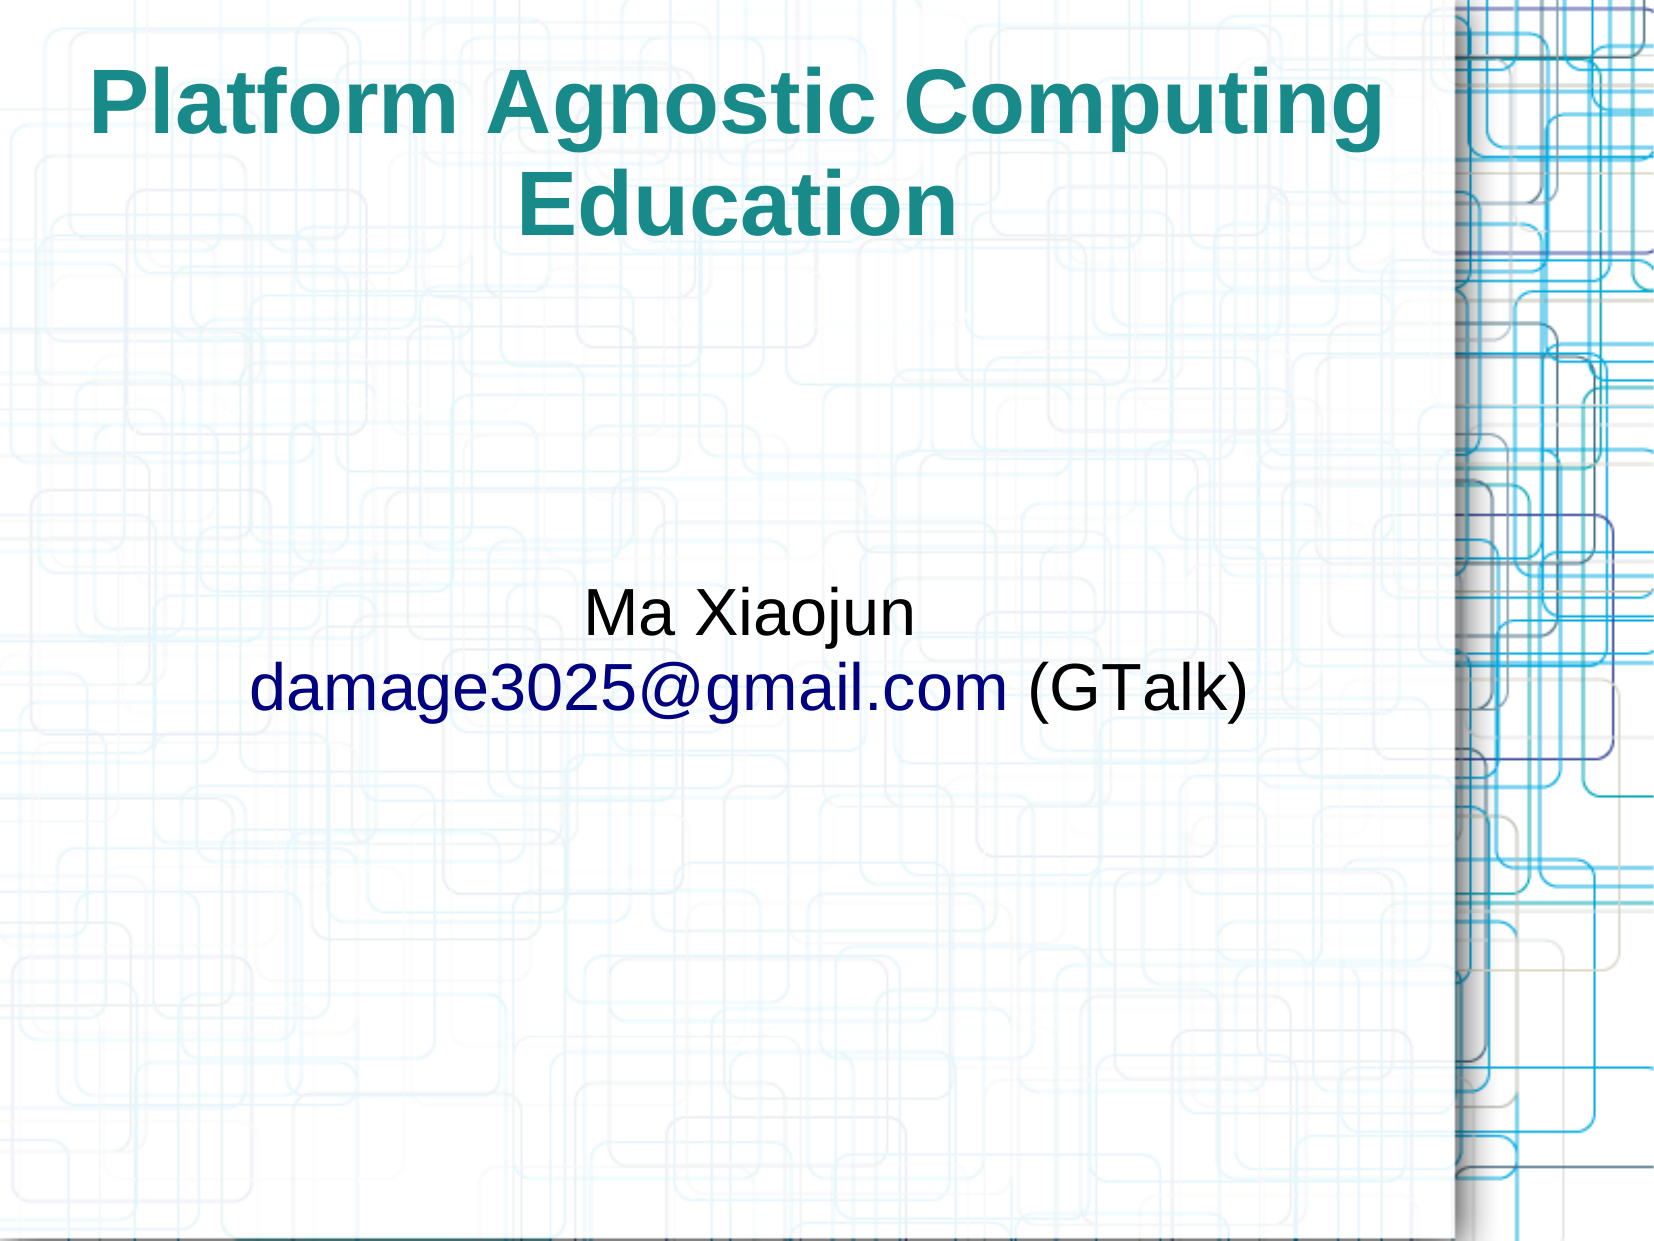

# Platform Agnostic Computing Education
Ma Xiaojun
damage3025@gmail.com (GTalk)